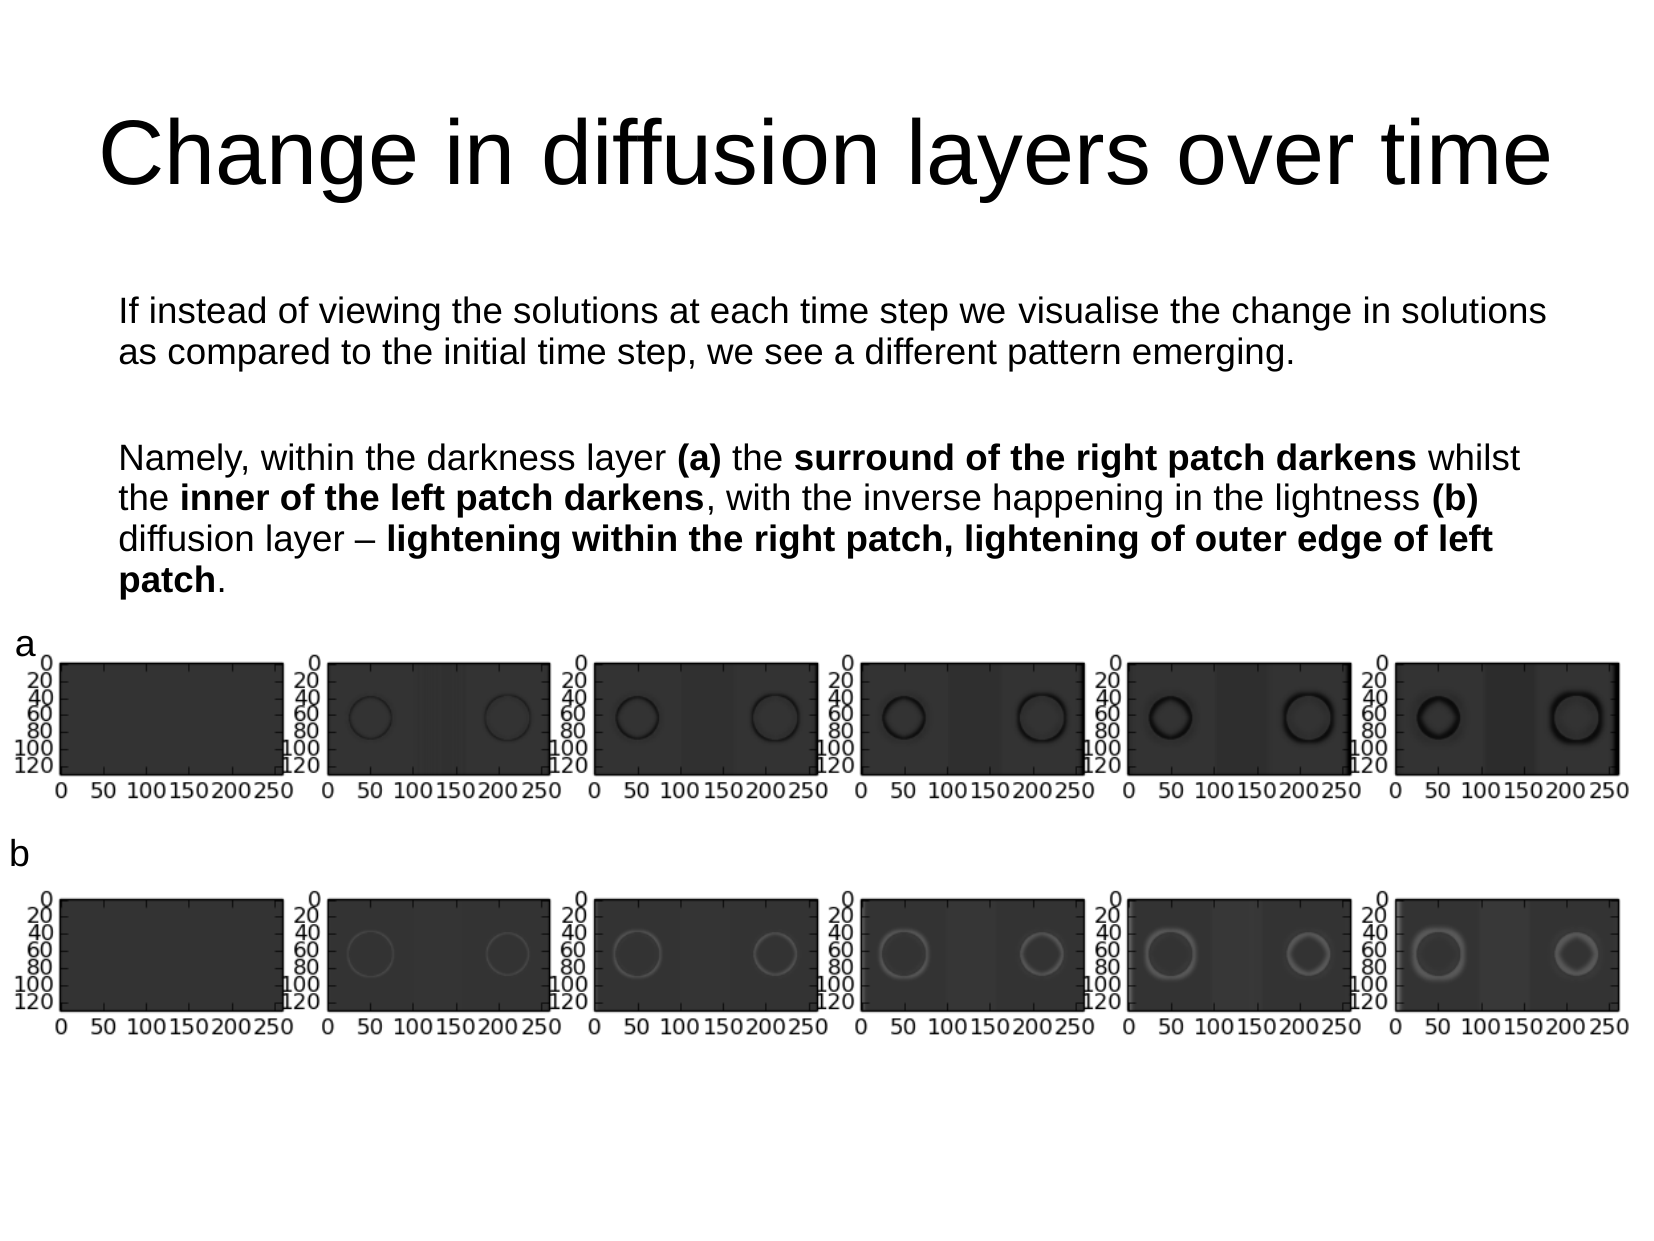

# Change in diffusion layers over time
If instead of viewing the solutions at each time step we visualise the change in solutions as compared to the initial time step, we see a different pattern emerging.
Namely, within the darkness layer (a) the surround of the right patch darkens whilst the inner of the left patch darkens, with the inverse happening in the lightness (b) diffusion layer – lightening within the right patch, lightening of outer edge of left patch.
a
b